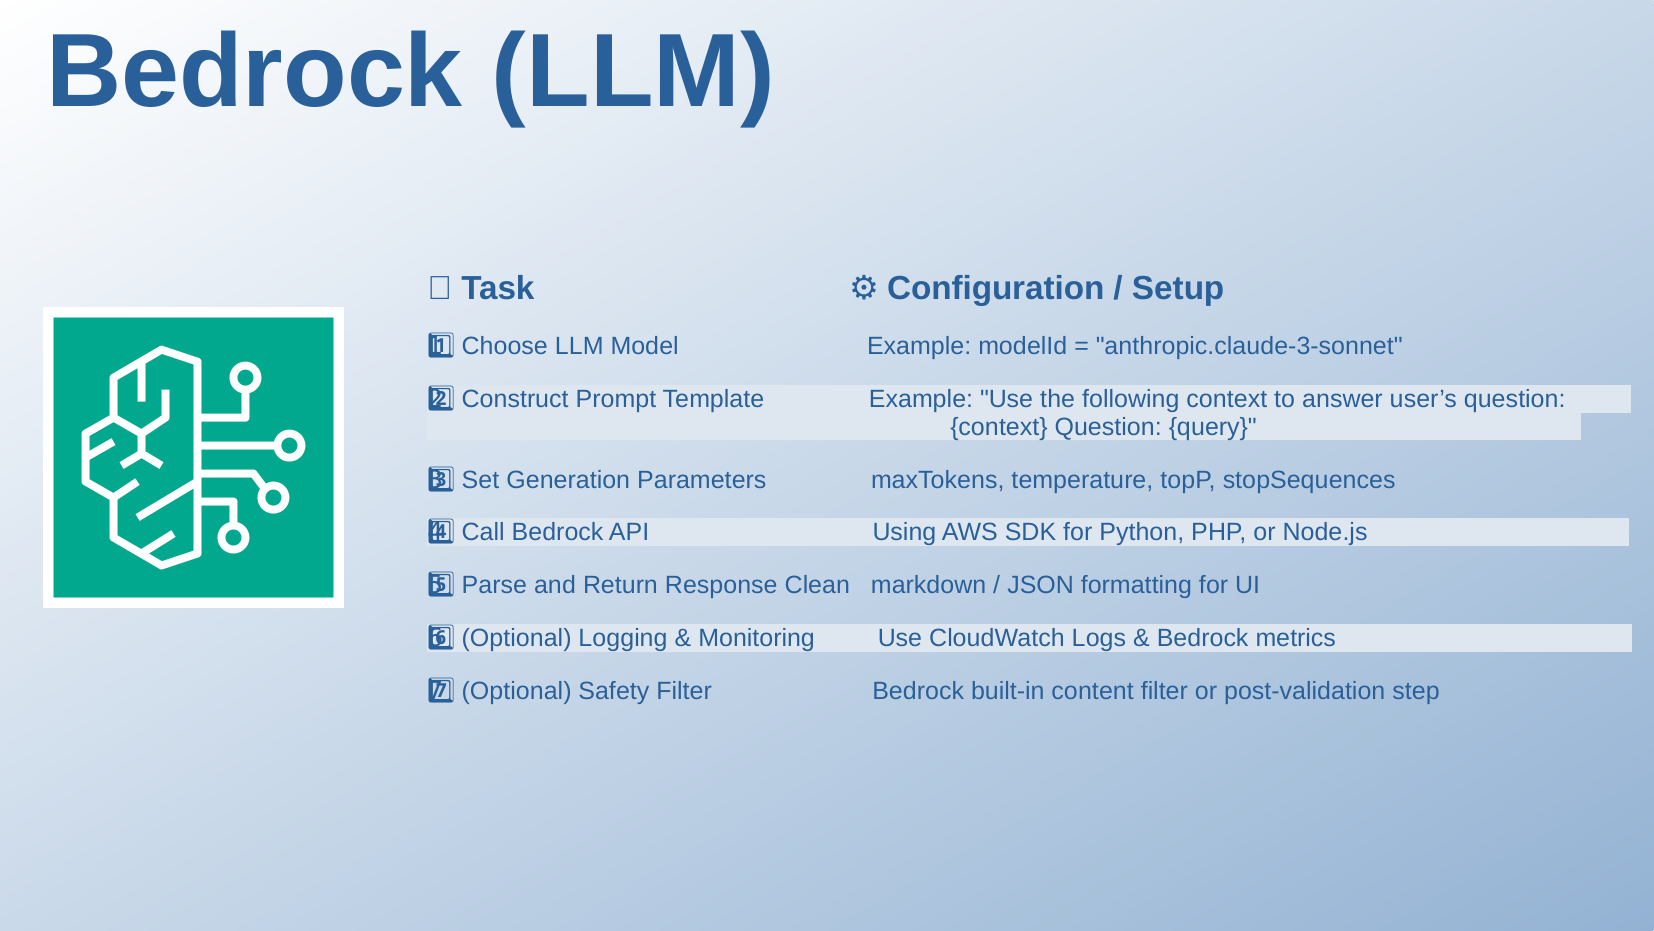

Bedrock (LLM)
🧩 Task ⚙️ Configuration / Setup
1️⃣ Choose LLM Model Example: modelId = "anthropic.claude-3-sonnet"
2️⃣ Construct Prompt Template Example: "Use the following context to answer user’s question: {context} Question: {query}"
3️⃣ Set Generation Parameters maxTokens, temperature, topP, stopSequences
4️⃣ Call Bedrock API Using AWS SDK for Python, PHP, or Node.js
5️⃣ Parse and Return Response Clean markdown / JSON formatting for UI
6️⃣ (Optional) Logging & Monitoring Use CloudWatch Logs & Bedrock metrics
7️⃣ (Optional) Safety Filter Bedrock built-in content filter or post-validation step